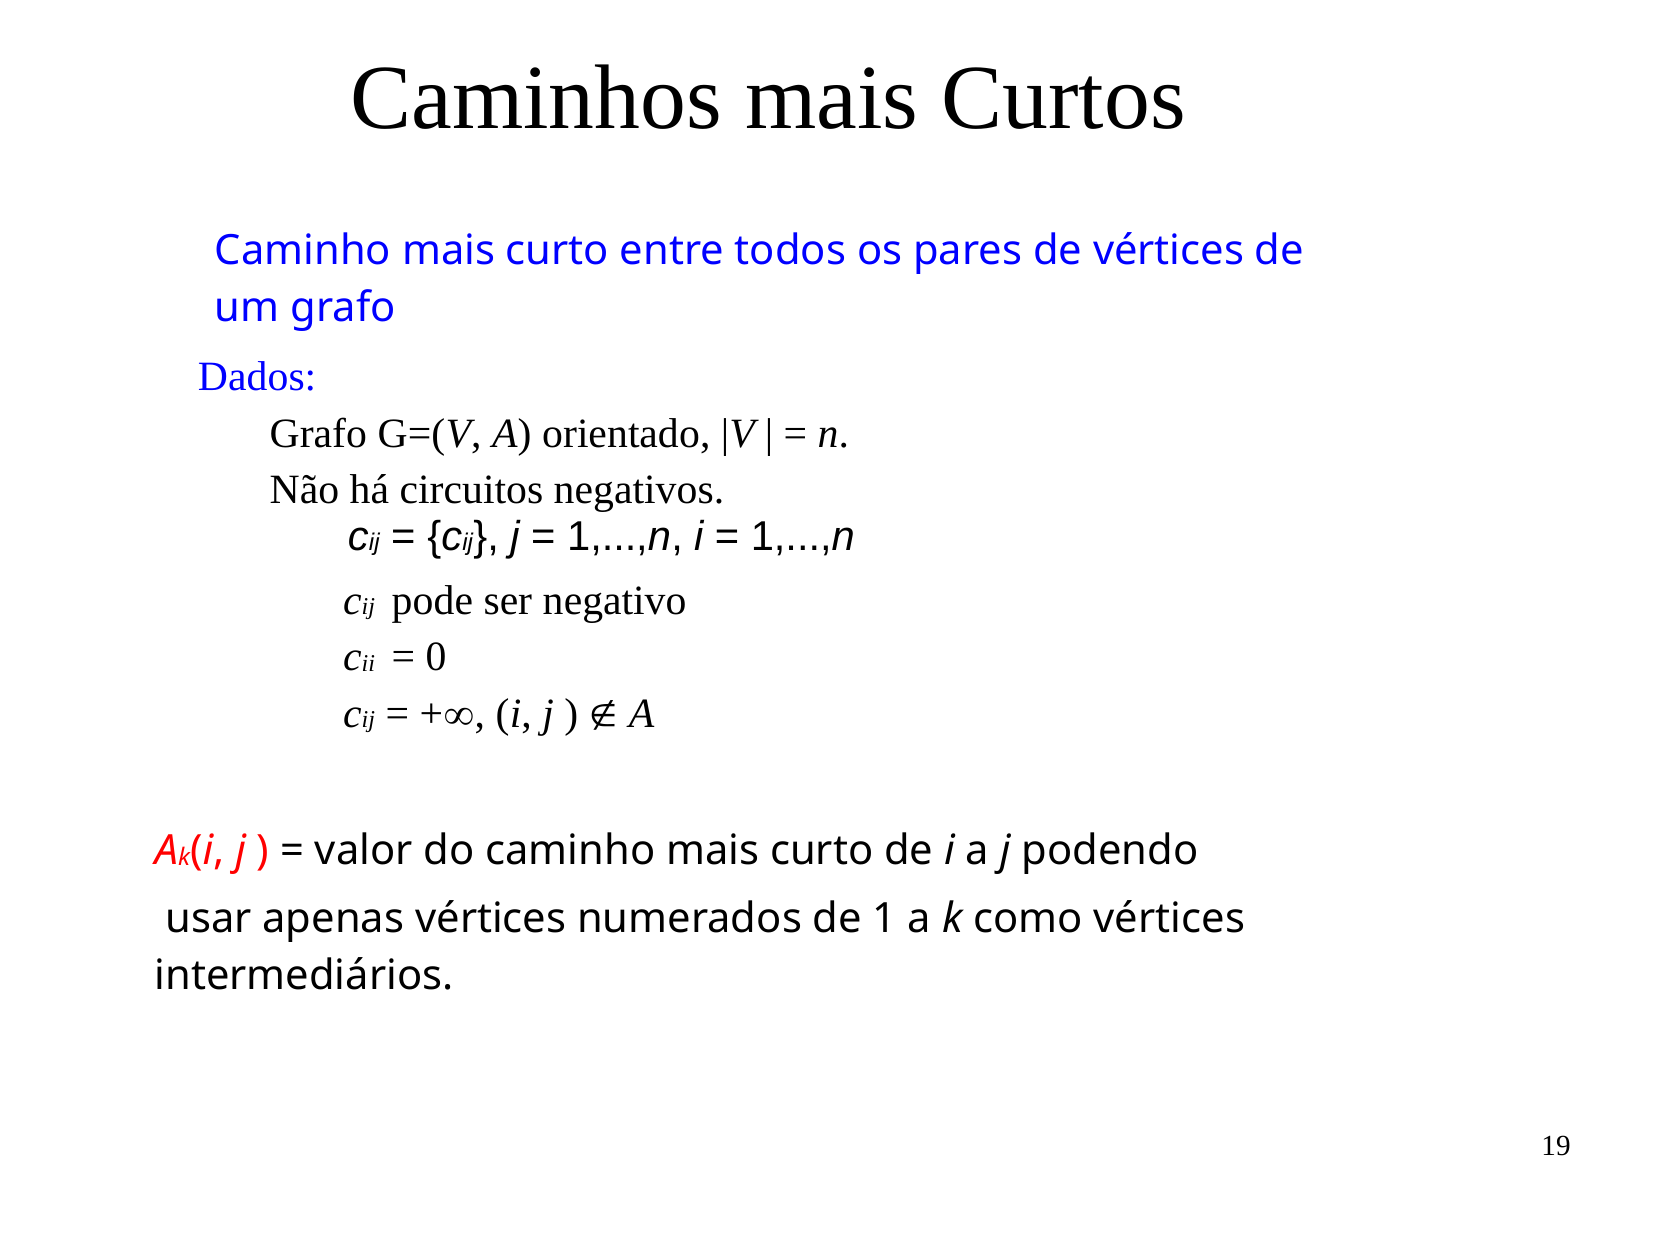

# Caminhos mais Curtos
Caminho mais curto entre todos os pares de vértices de um grafo
Dados:
		Grafo G=(V, A) orientado, |V | = n.
		Não há circuitos negativos.
cij = {cij}, j = 1,...,n, i = 1,...,n
		 cij pode ser negativo
		 cii = 0
		 cij = +, (i, j )  A
Ak(i, j ) = valor do caminho mais curto de i a j podendo
 usar apenas vértices numerados de 1 a k como vértices intermediários.
19